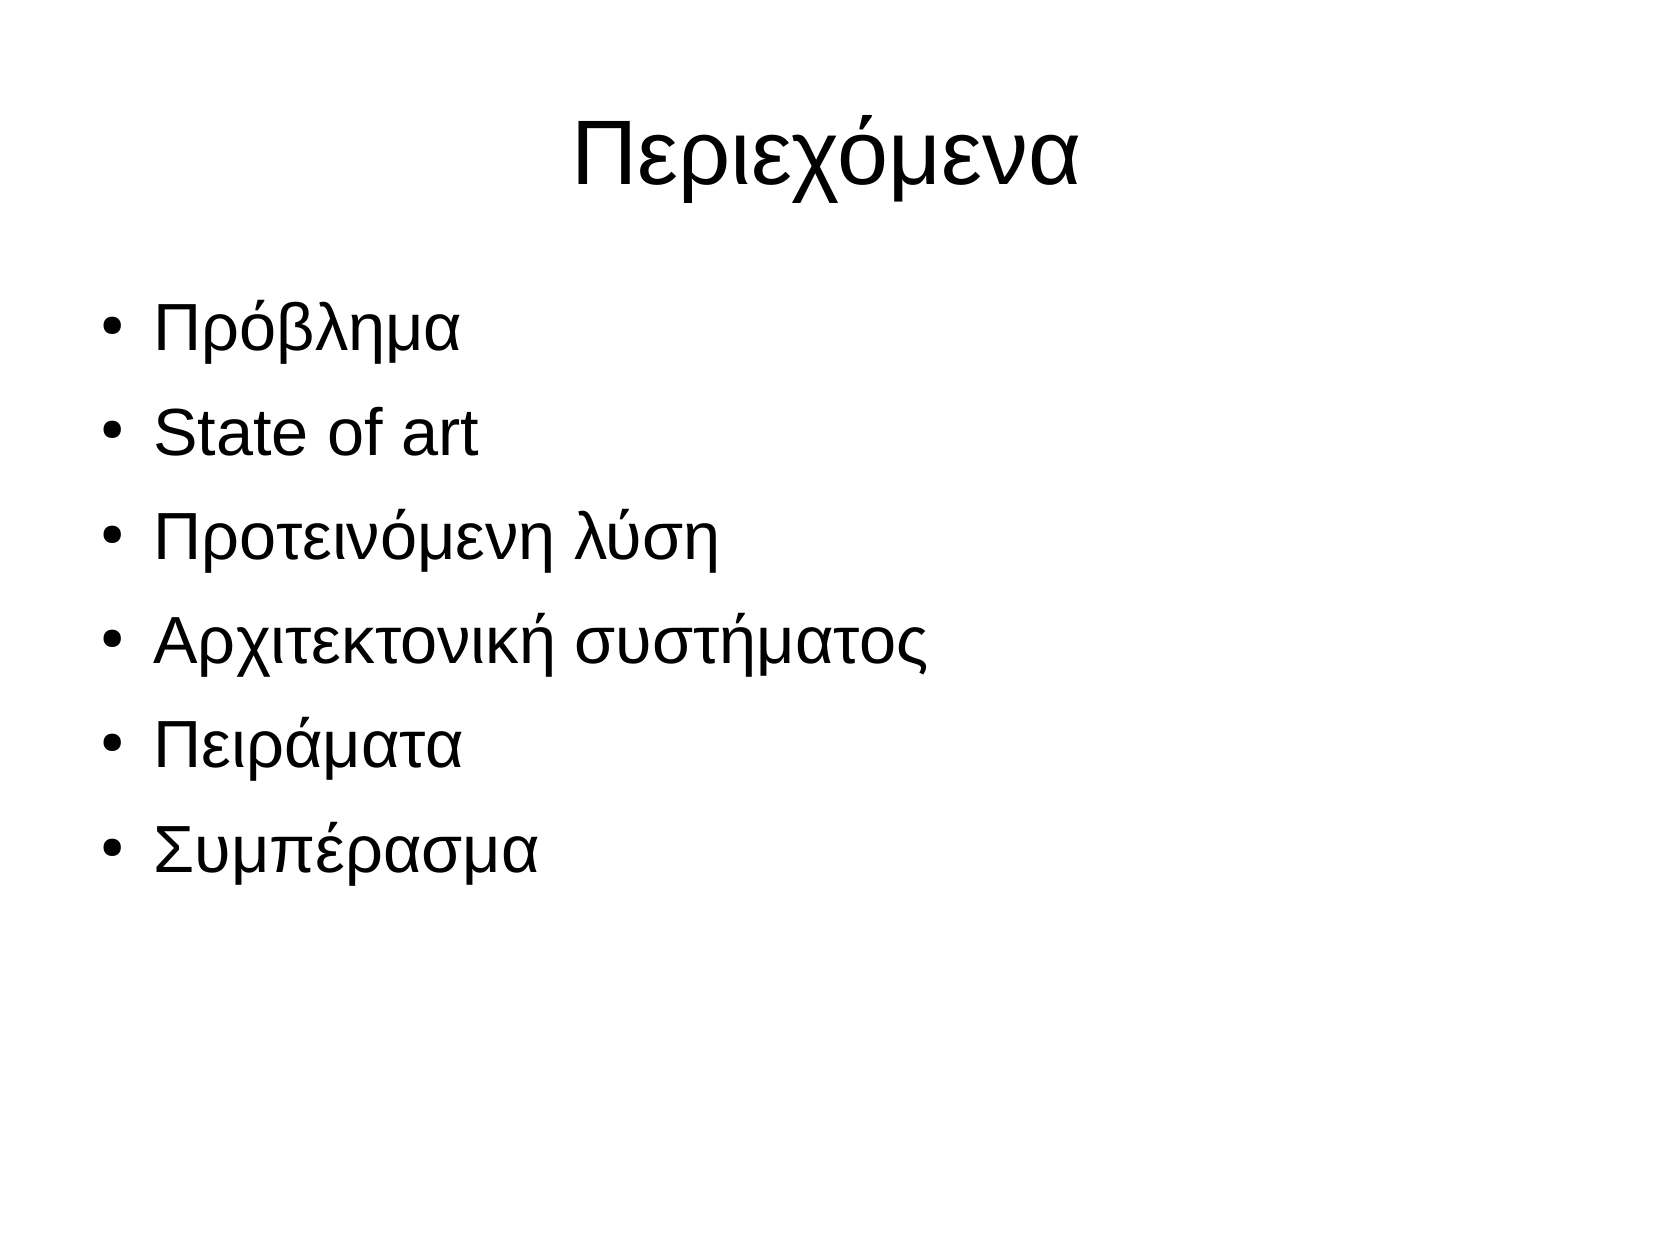

# Περιεχόμενα
Πρόβλημα
State of art
Προτεινόμενη λύση
Αρχιτεκτονική συστήματος
Πειράματα
Συμπέρασμα